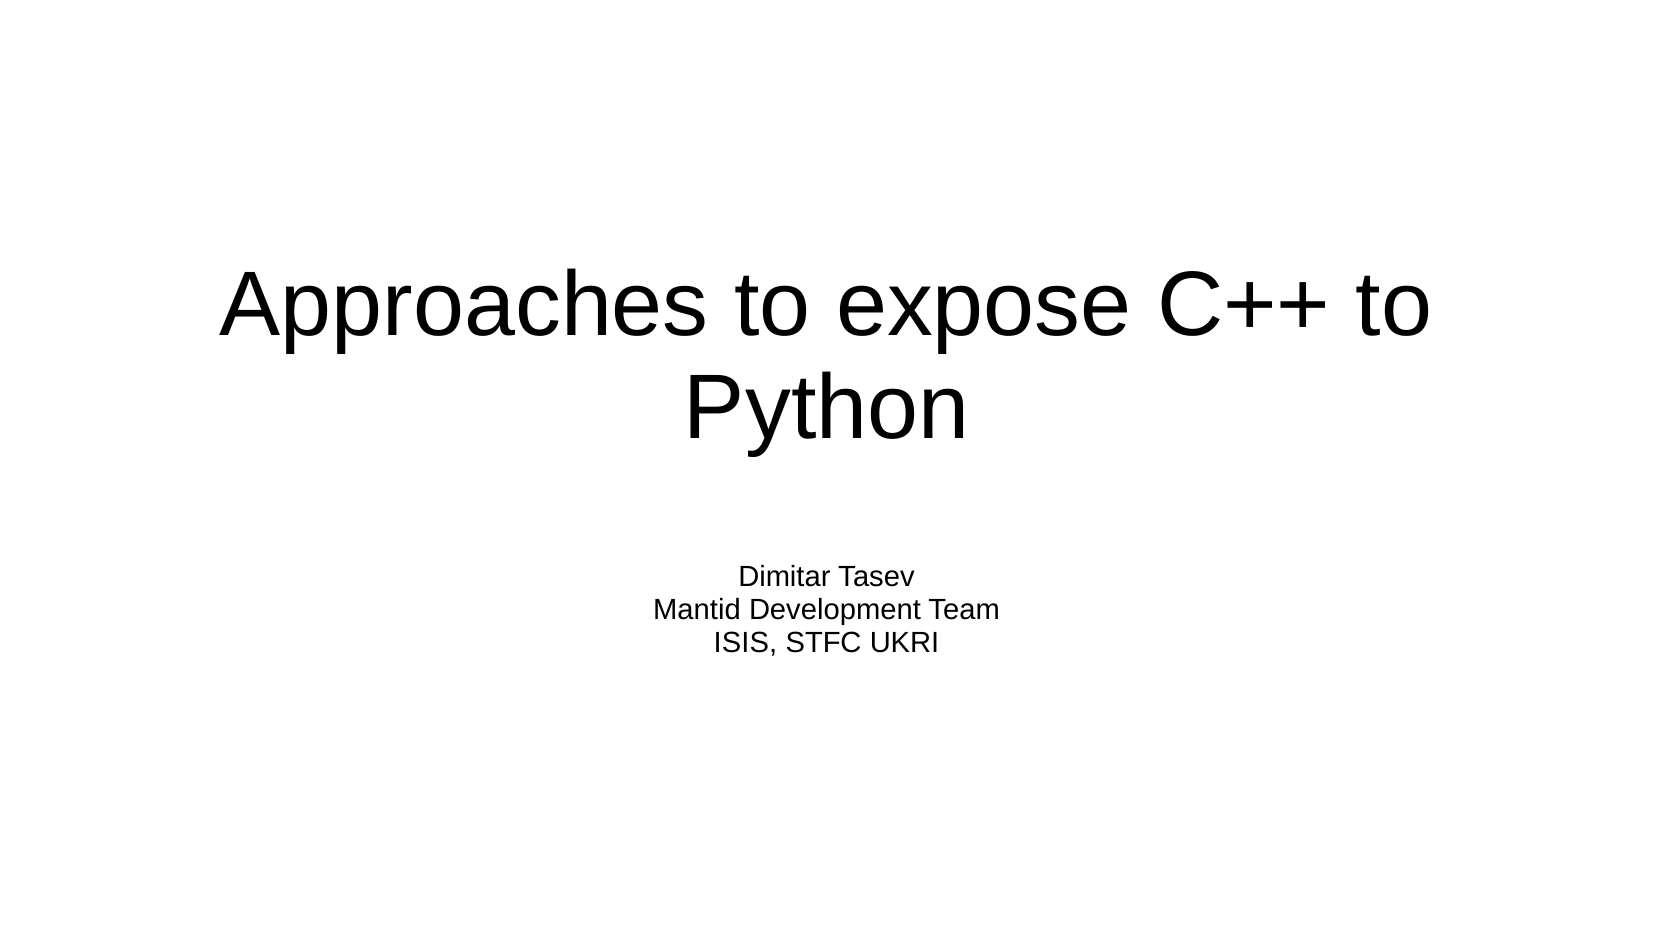

# Approaches to expose C++ to Python Dimitar Tasev Mantid Development Team ISIS, STFC UKRI